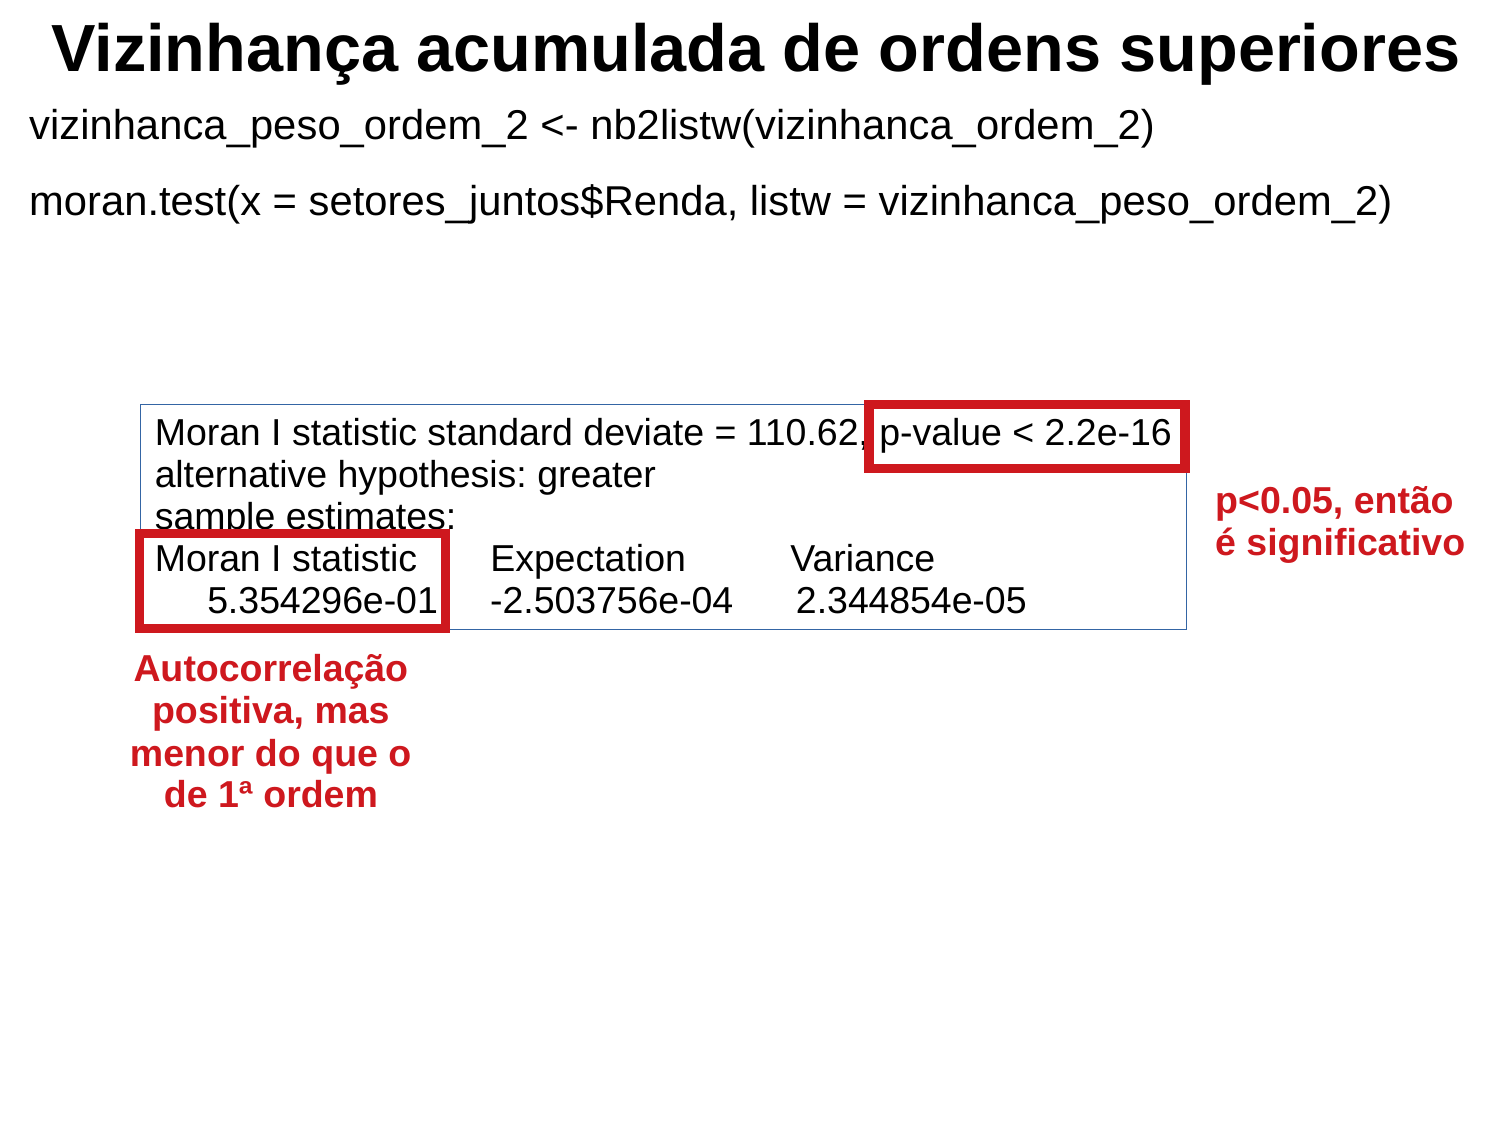

# Vizinhança acumulada de ordens superiores
vizinhanca_peso_ordem_2 <- nb2listw(vizinhanca_ordem_2)
moran.test(x = setores_juntos$Renda, listw = vizinhanca_peso_ordem_2)
Moran I statistic standard deviate = 110.62, p-value < 2.2e-16
alternative hypothesis: greater
sample estimates:
Moran I statistic Expectation Variance
 5.354296e-01 -2.503756e-04 2.344854e-05
p<0.05, então é significativo
Autocorrelação positiva, mas menor do que o de 1ª ordem